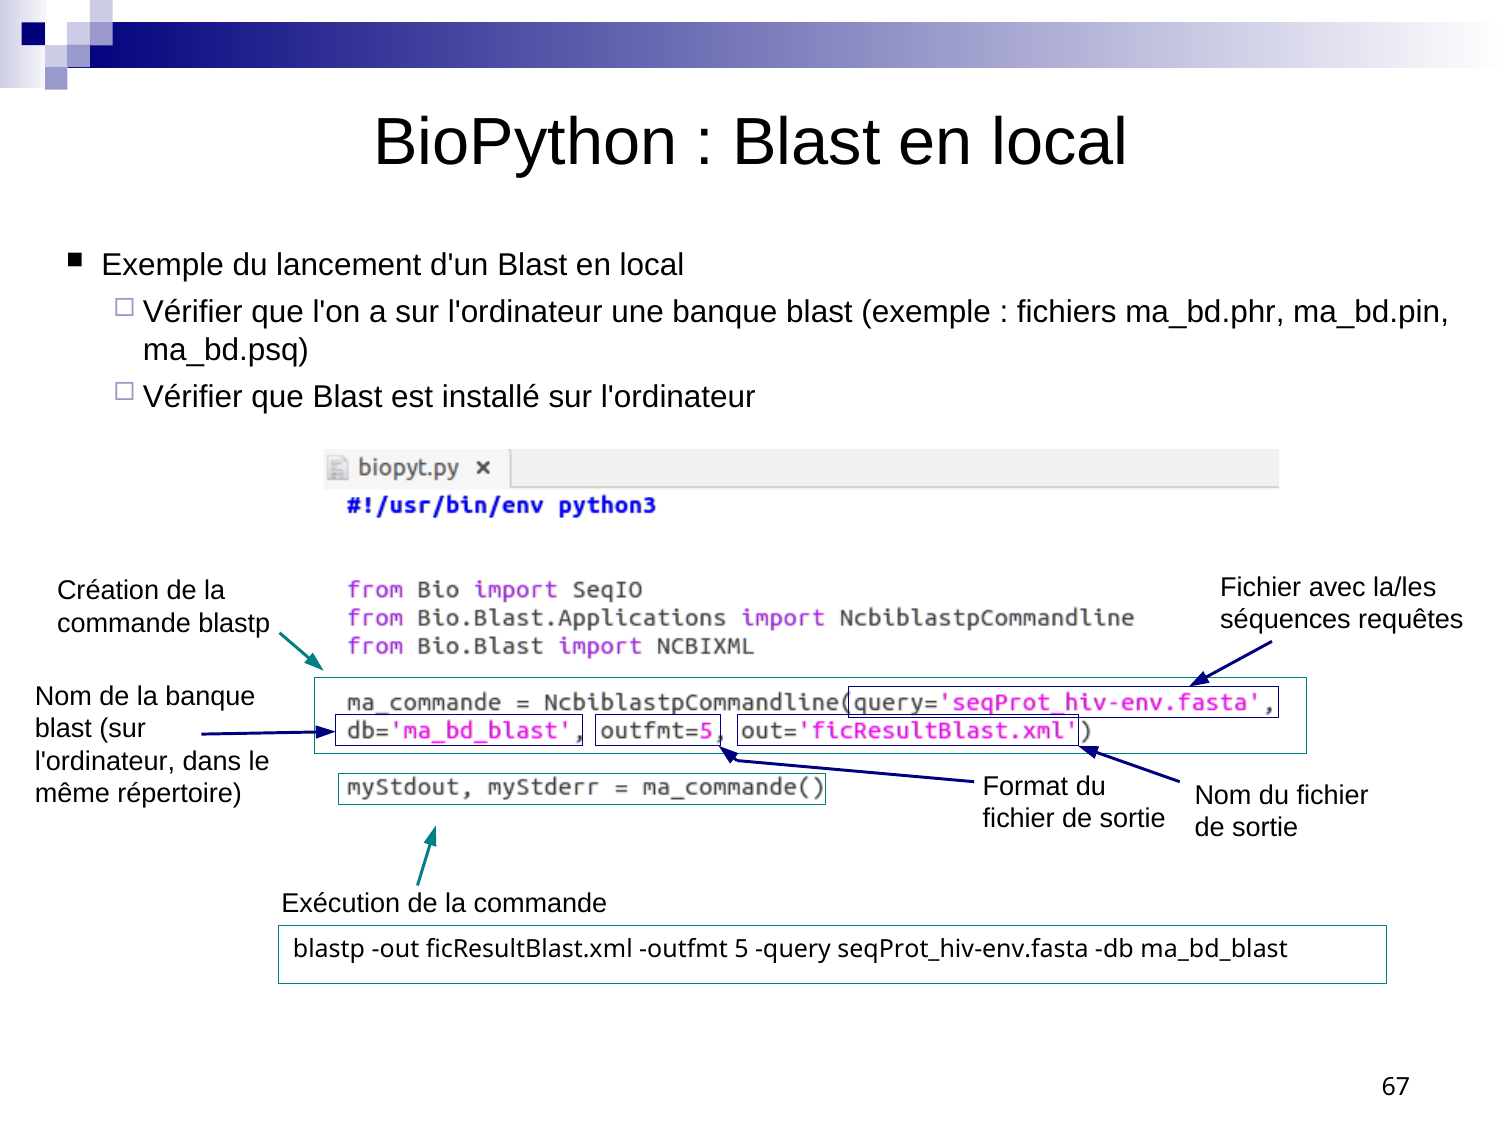

# BioPython : Blast en local
Exemple du lancement d'un Blast en local
Vérifier que l'on a sur l'ordinateur une banque blast (exemple : fichiers ma_bd.phr, ma_bd.pin, ma_bd.psq)
Vérifier que Blast est installé sur l'ordinateur
Fichier avec la/les séquences requêtes
Création de la commande blastp
Nom de la banque blast (sur l'ordinateur, dans le même répertoire)
Format du fichier de sortie
Nom du fichier de sortie
Exécution de la commande
blastp -out ficResultBlast.xml -outfmt 5 -query seqProt_hiv-env.fasta -db ma_bd_blast
67